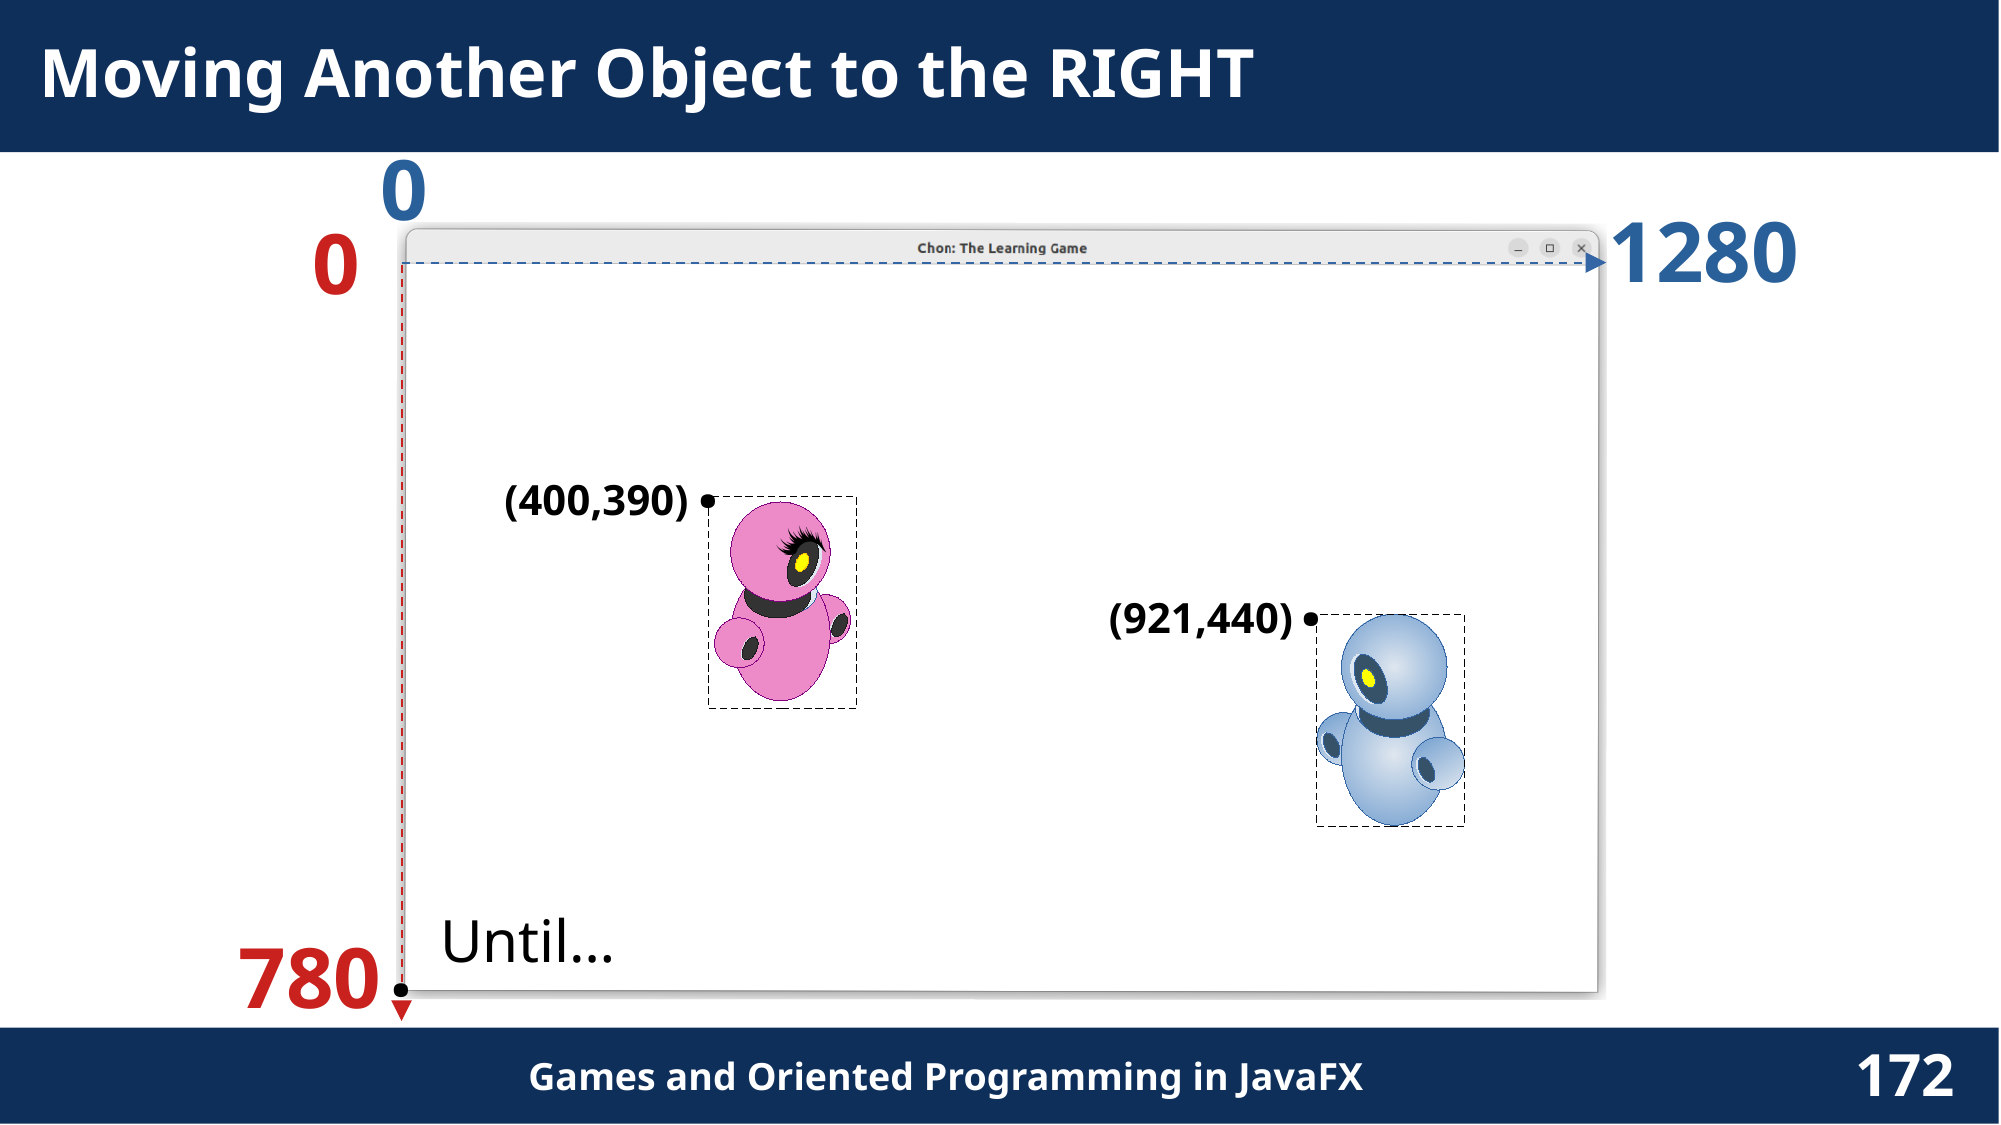

Moving Another Object to the RIGHT
0
1280
0
.
(400,390)
.
 (921,440)
Until…
.
780